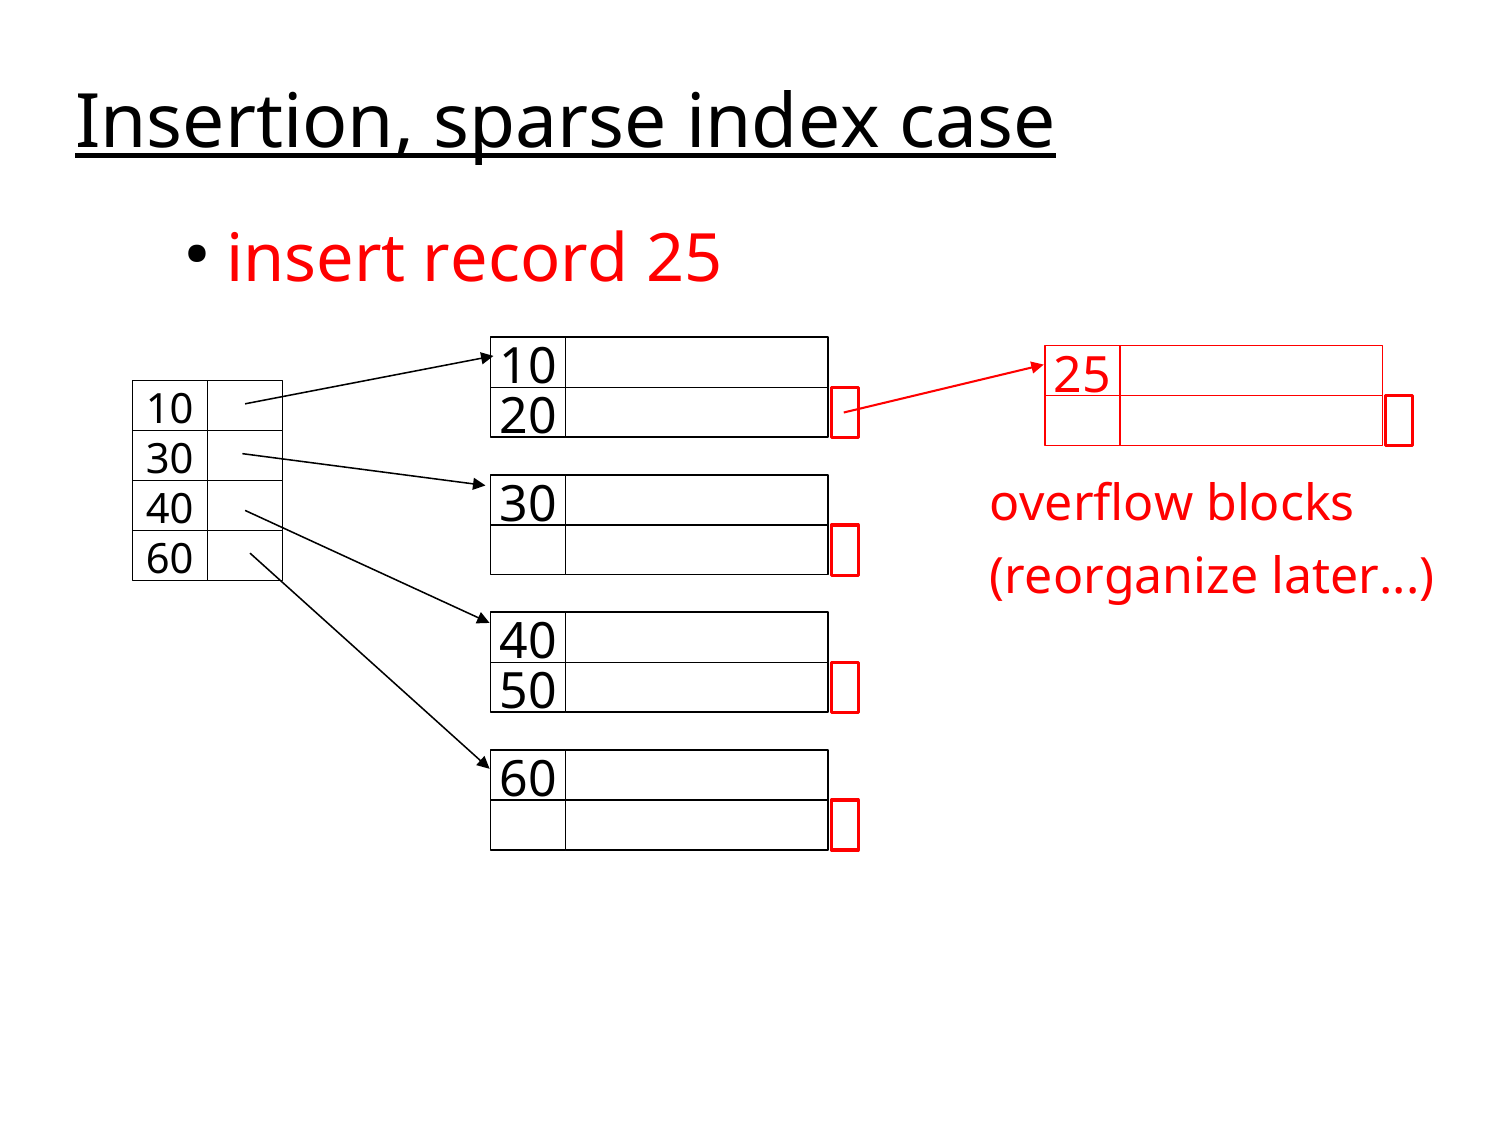

Insertion, sparse index case
 insert record 25
10
20
25
overflow blocks
(reorganize later...)
10
30
30
40
60
40
50
60